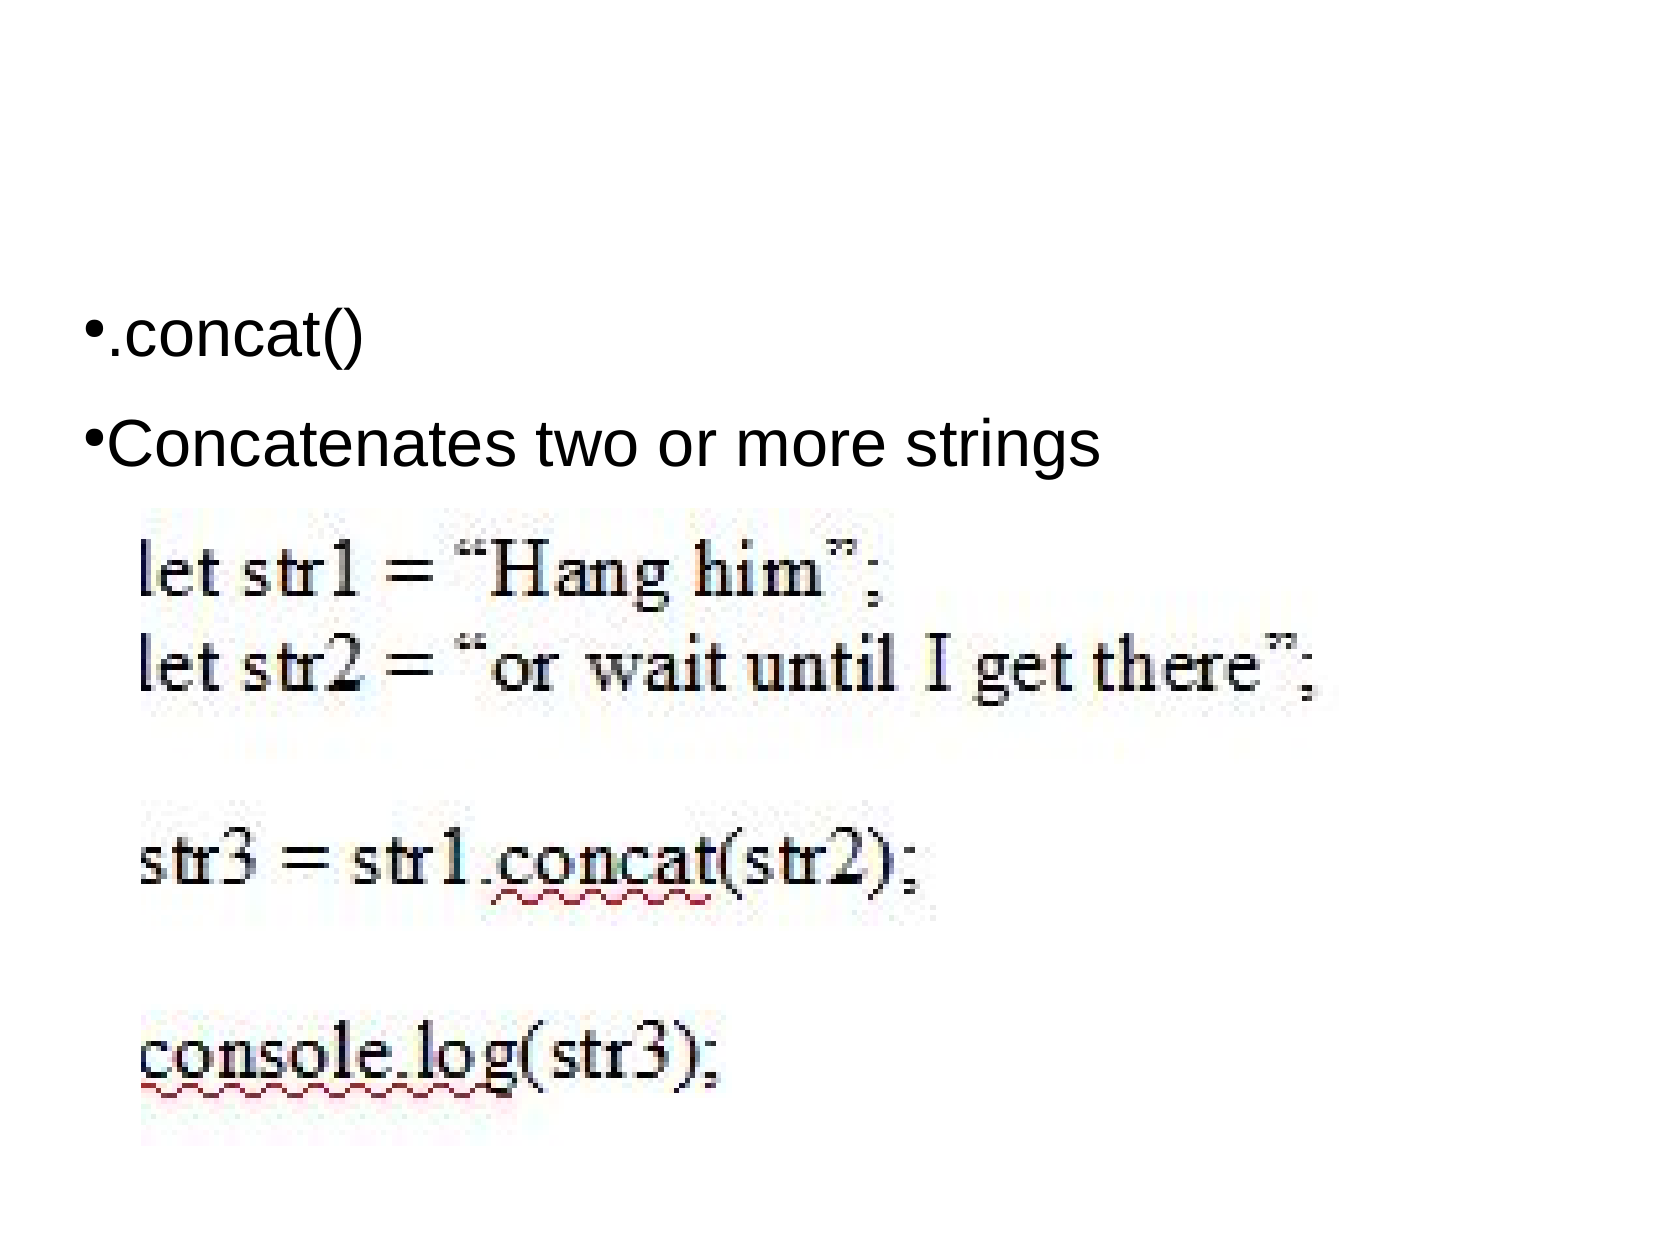

#
.concat()
Concatenates two or more strings